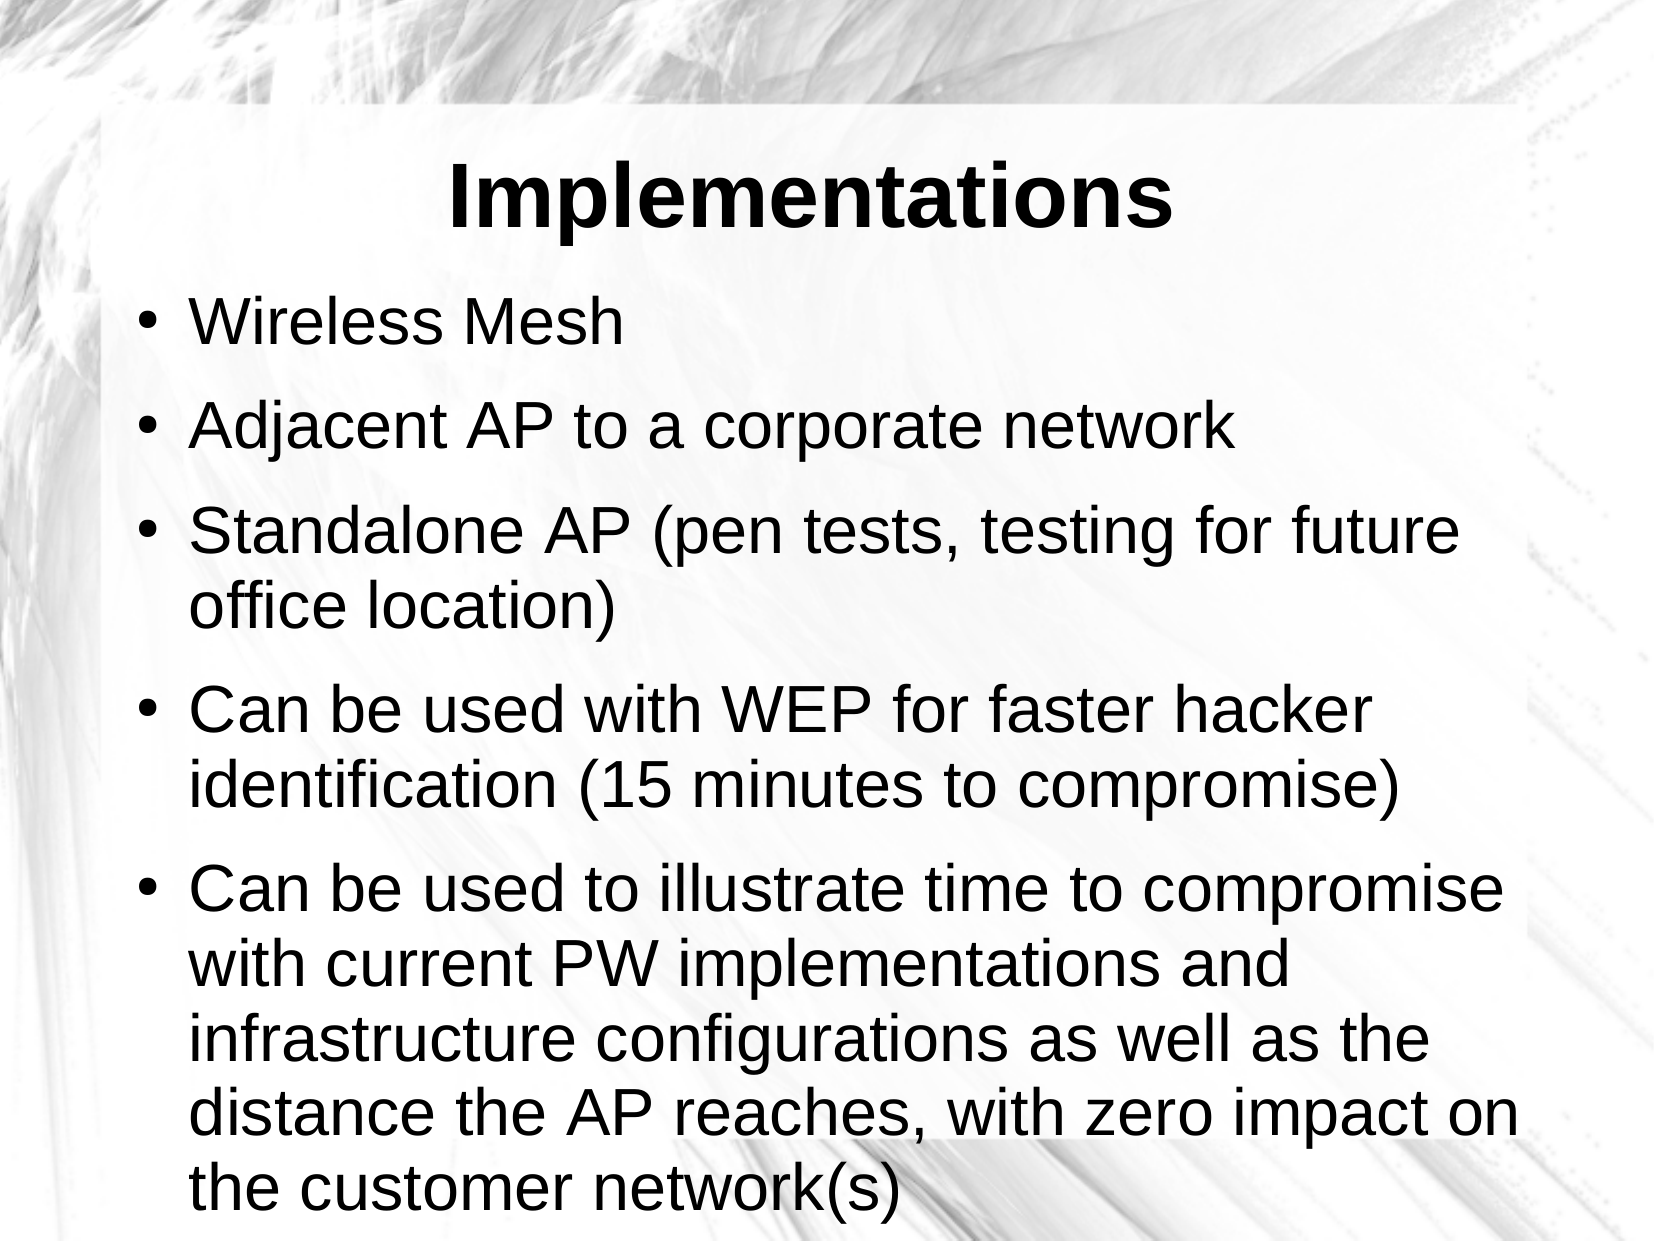

# Implementations
Wireless Mesh
Adjacent AP to a corporate network
Standalone AP (pen tests, testing for future office location)
Can be used with WEP for faster hacker identification (15 minutes to compromise)
Can be used to illustrate time to compromise with current PW implementations and infrastructure configurations as well as the distance the AP reaches, with zero impact on the customer network(s)